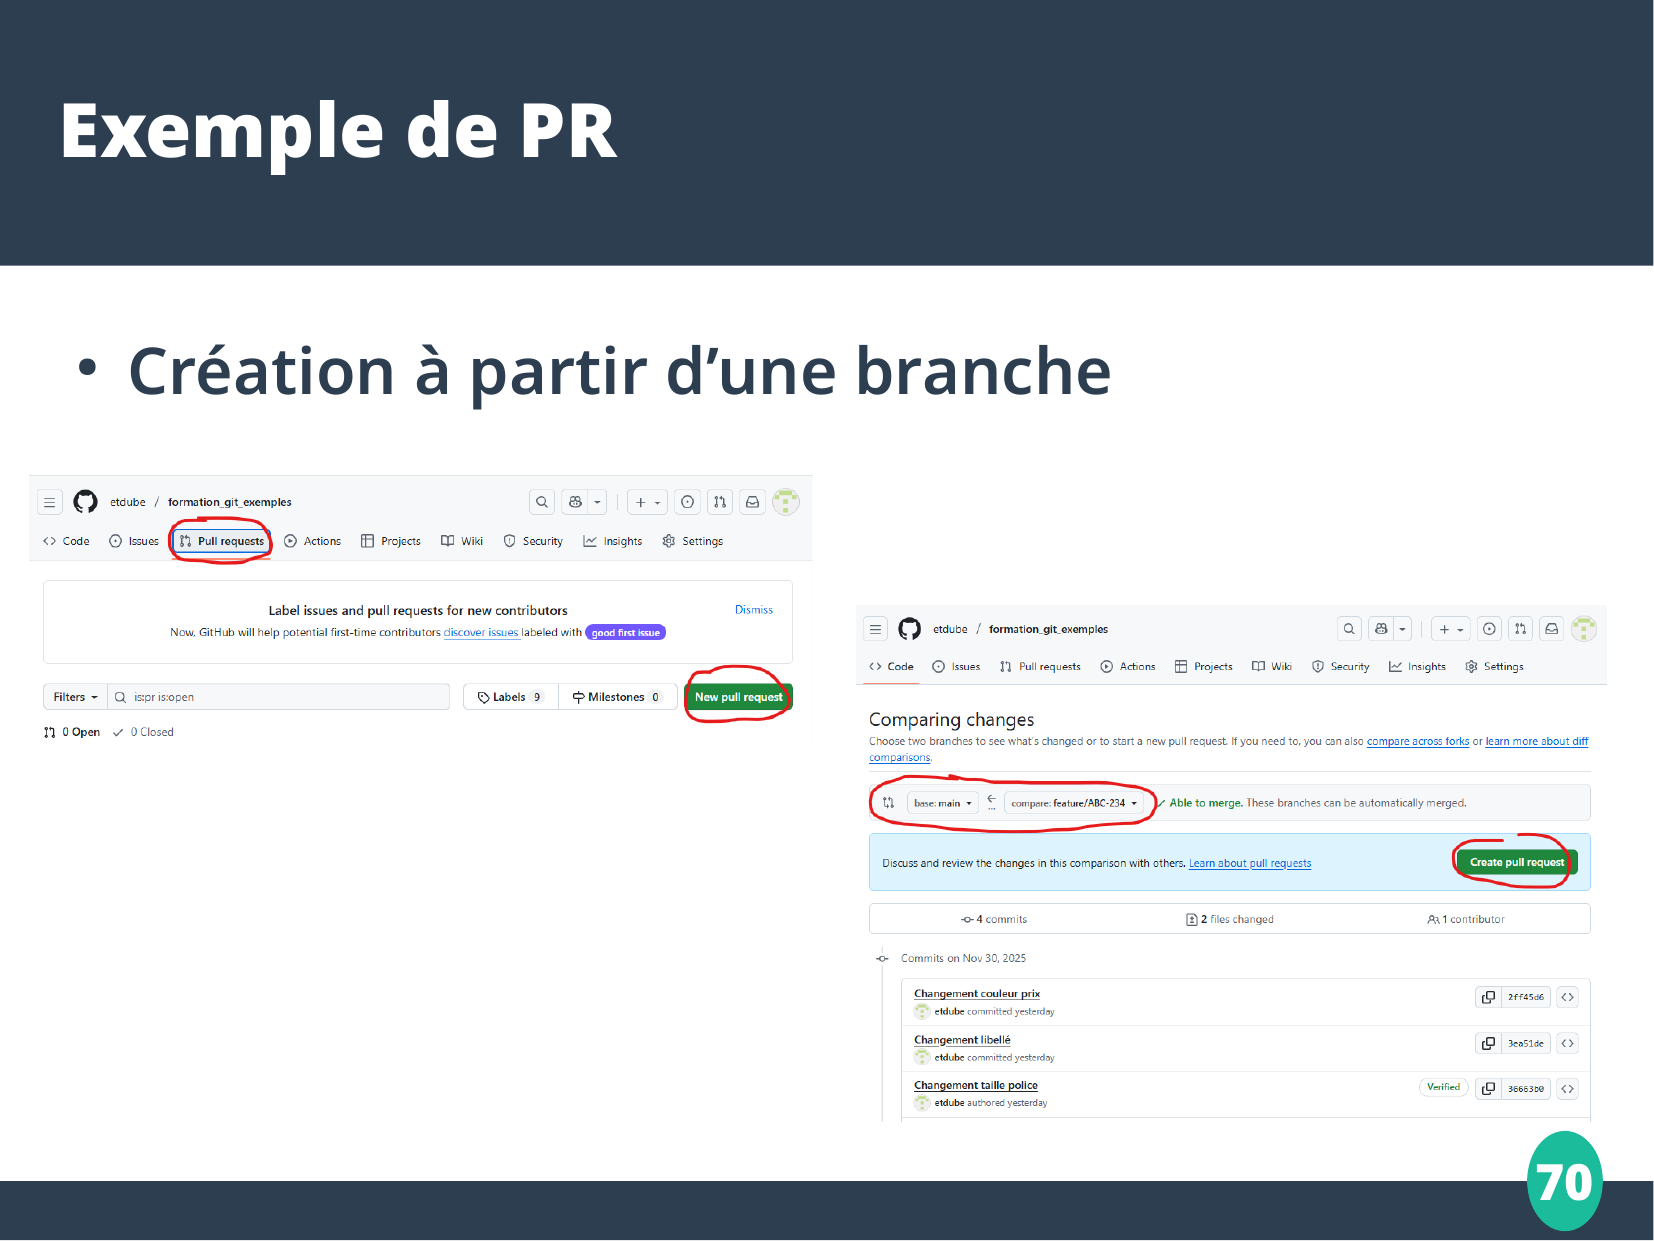

# Exemple de PR
Création à partir d’une branche